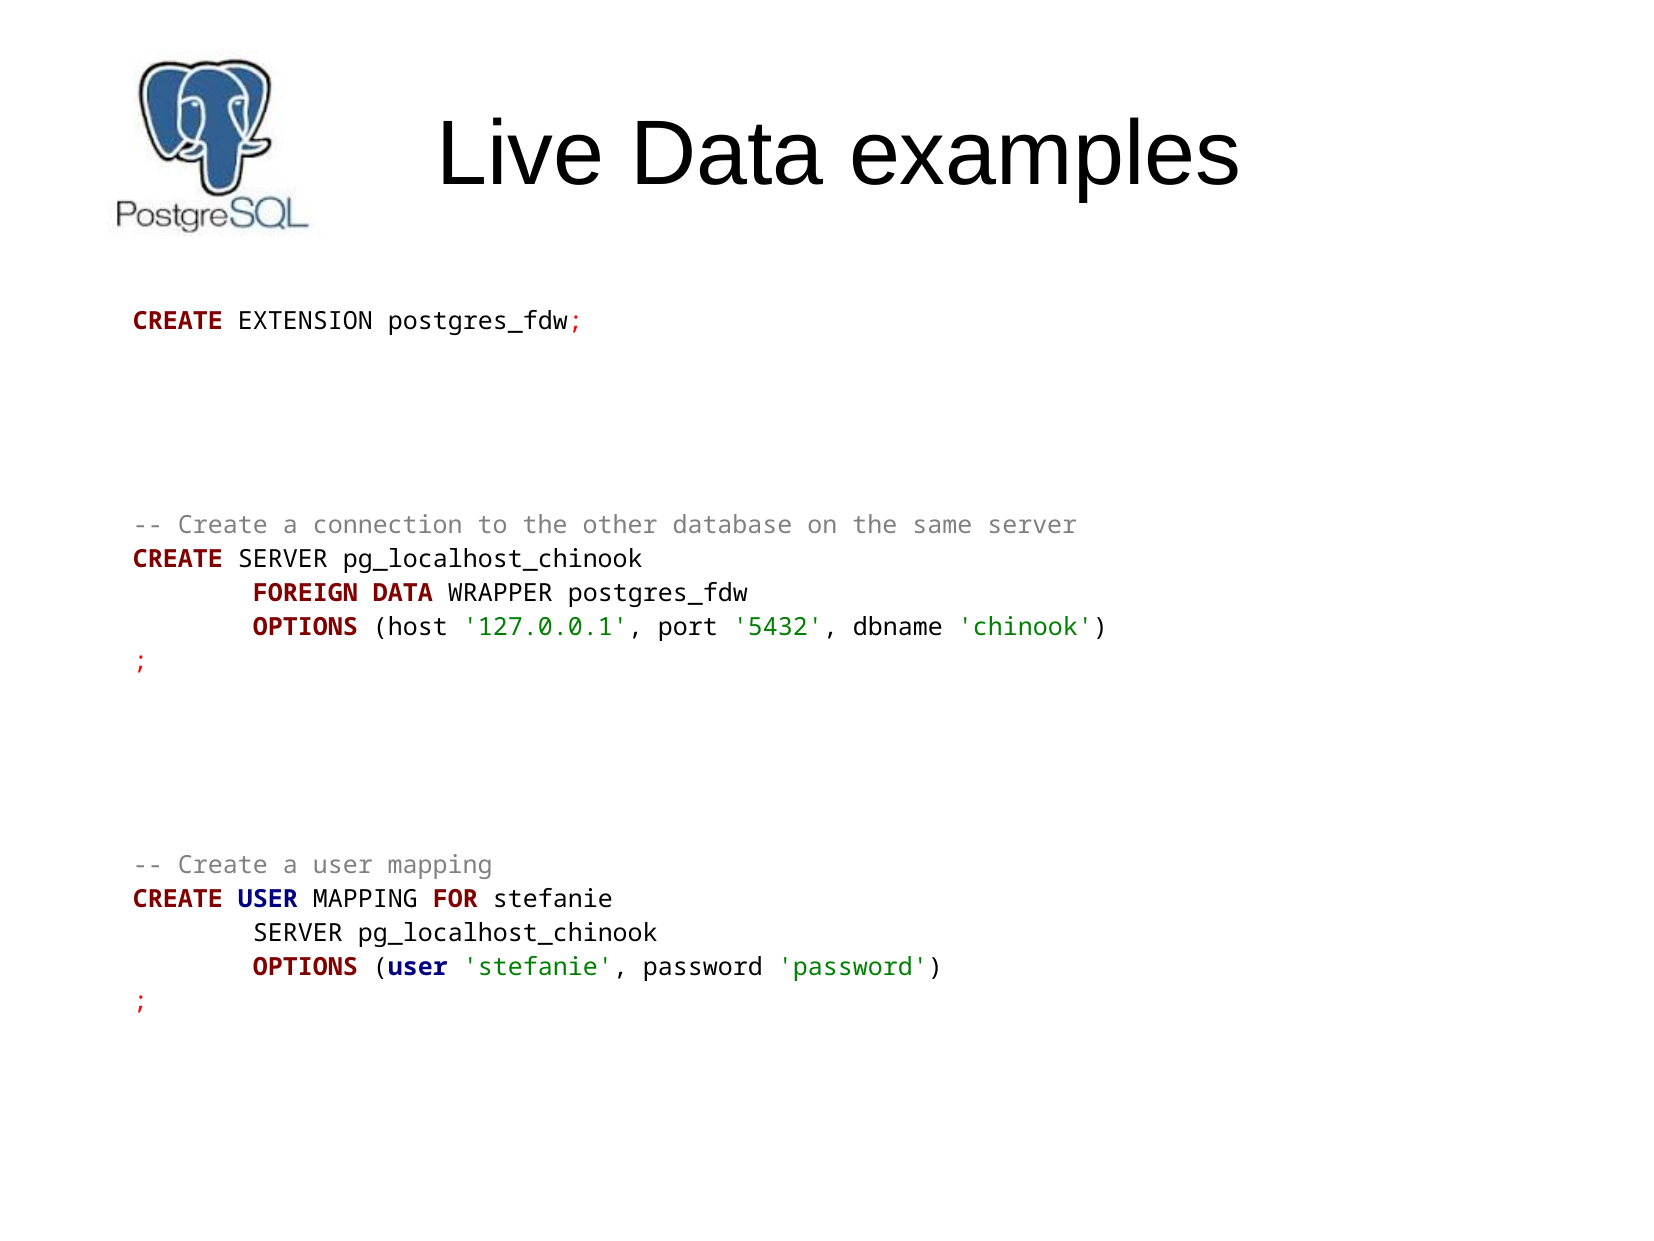

# Live Data examples
CREATE EXTENSION postgres_fdw;
-- Create a connection to the other database on the same server
CREATE SERVER pg_localhost_chinook
 FOREIGN DATA WRAPPER postgres_fdw
 OPTIONS (host '127.0.0.1', port '5432', dbname 'chinook')
;
-- Create a user mapping
CREATE USER MAPPING FOR stefanie
 SERVER pg_localhost_chinook
 OPTIONS (user 'stefanie', password 'password')
;